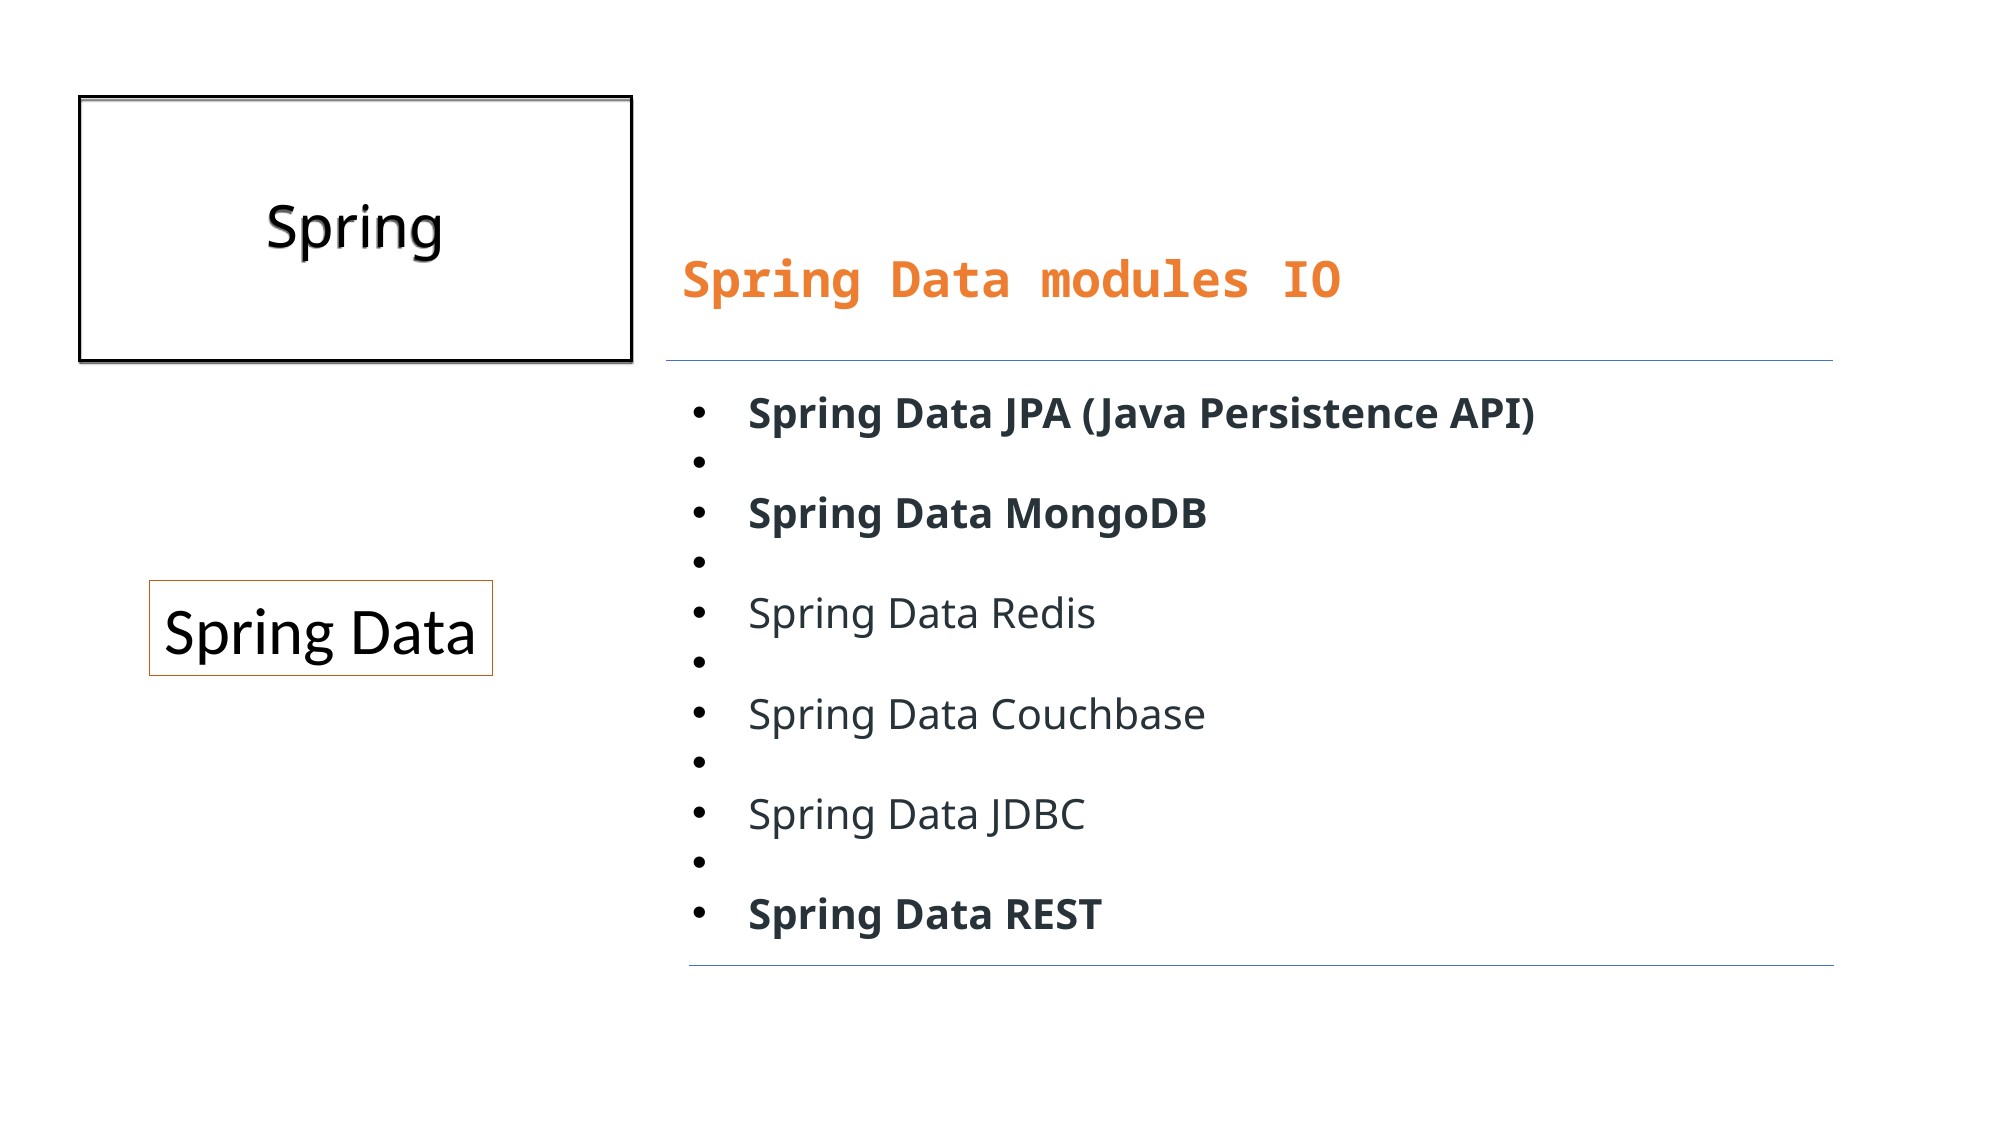

# Spring
Spring Data modules IO
Spring Data JPA (Java Persistence API)
Spring Data MongoDB
Spring Data Redis
Spring Data Couchbase
Spring Data JDBC
Spring Data REST
Spring Data